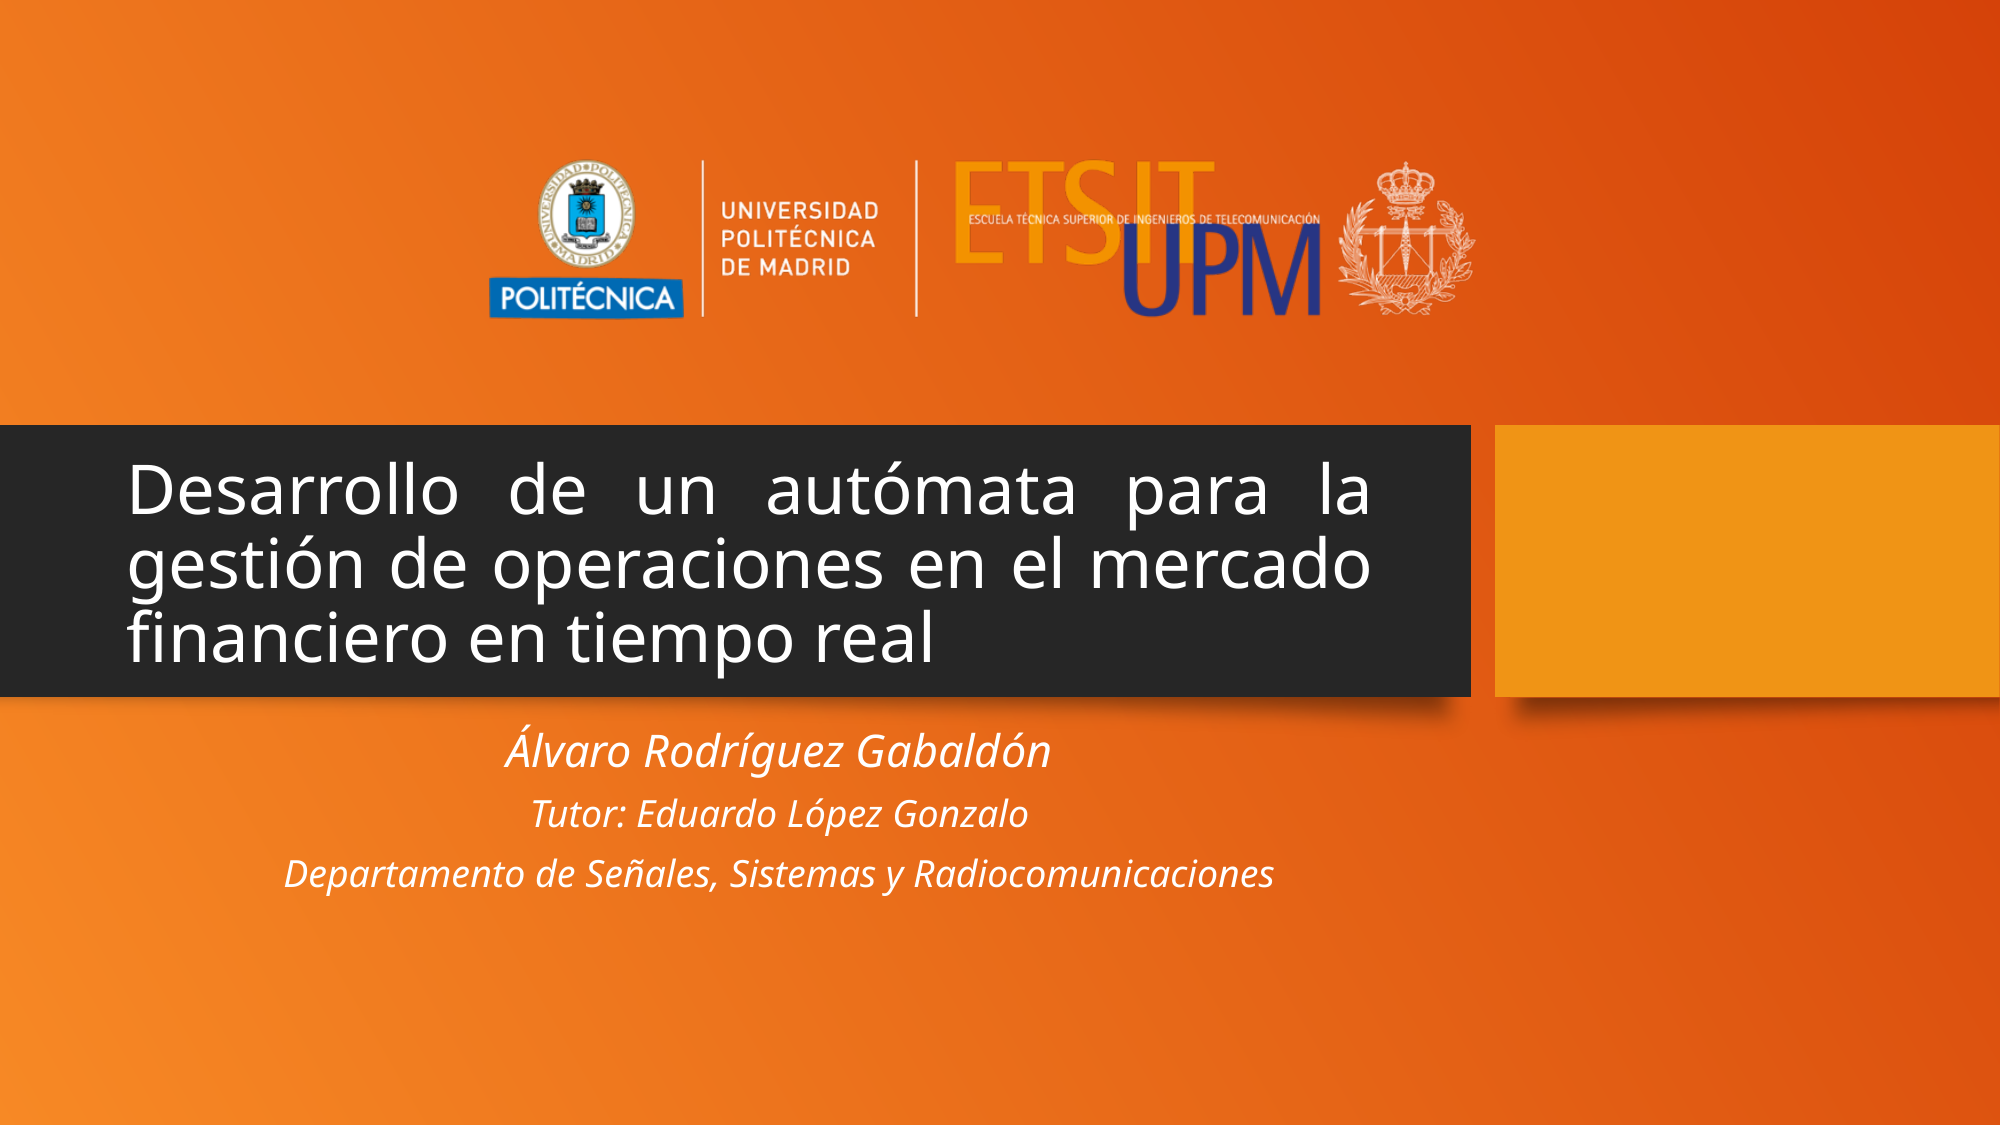

# Desarrollo de un autómata para la gestión de operaciones en el mercado financiero en tiempo real
Álvaro Rodríguez Gabaldón
Tutor: Eduardo López Gonzalo
Departamento de Señales, Sistemas y Radiocomunicaciones